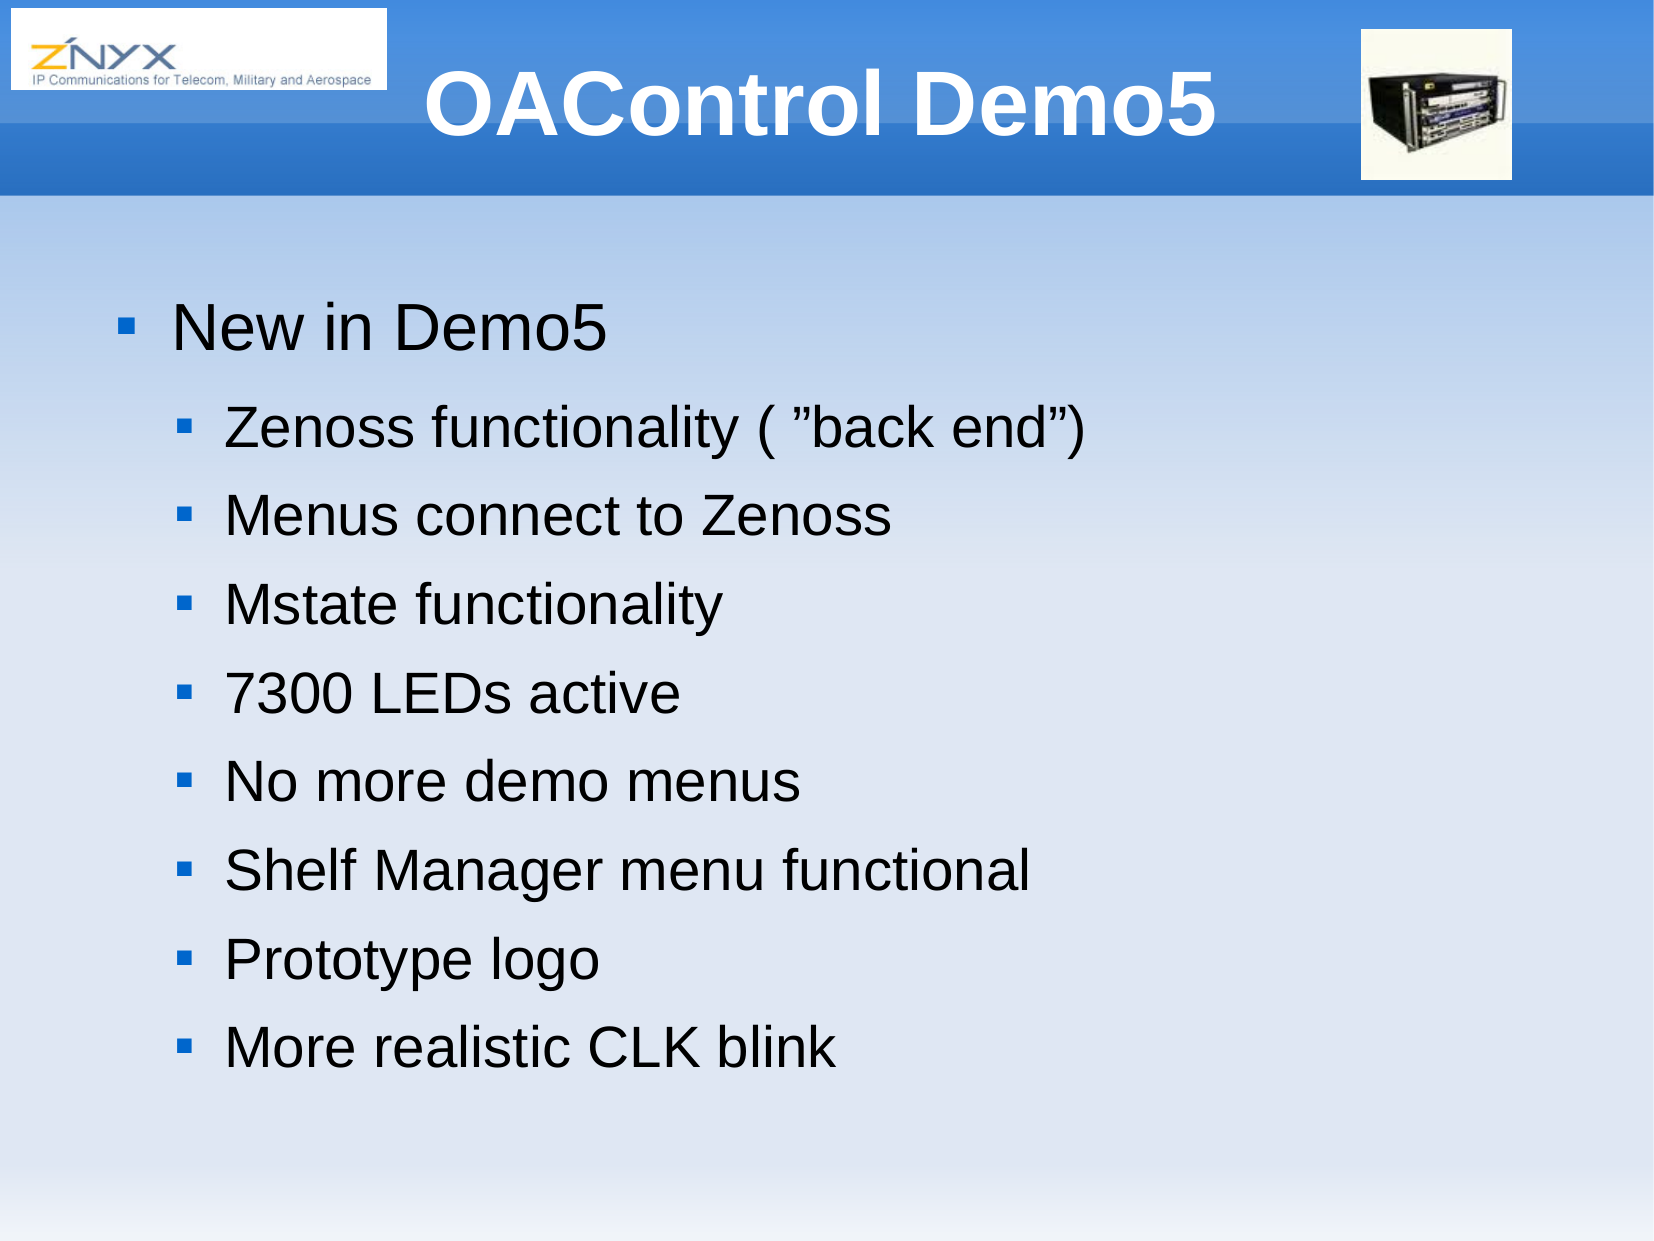

# OAControl Demo5
New in Demo5
Zenoss functionality ( ”back end”)
Menus connect to Zenoss
Mstate functionality
7300 LEDs active
No more demo menus
Shelf Manager menu functional
Prototype logo
More realistic CLK blink